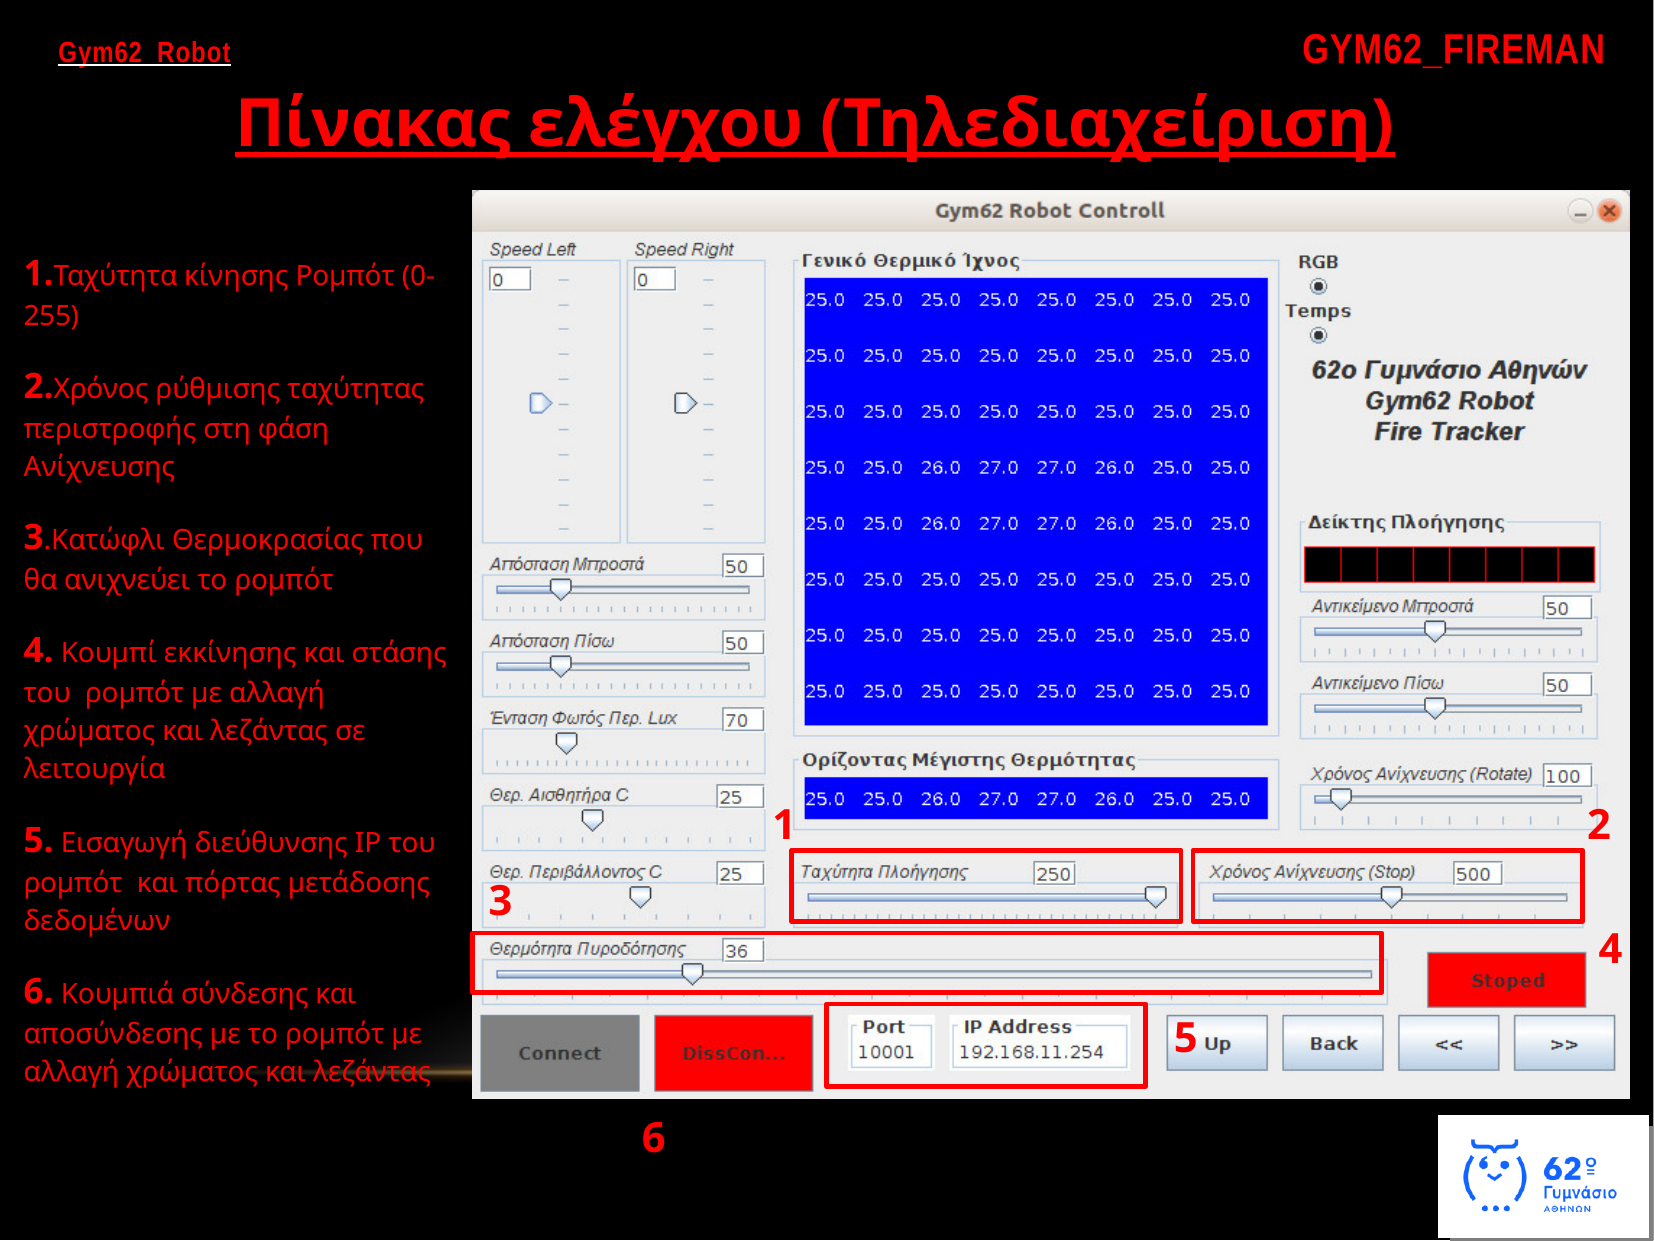

Gym62_Robot
Gym62_FireMan
# Πίνακας ελέγχου (Τηλεδιαχείριση)
1.Ταχύτητα κίνησης Ρομπότ (0-255)
2.Χρόνος ρύθμισης ταχύτητας περιστροφής στη φάση Ανίχνευσης
3.Κατώφλι Θερμοκρασίας που θα ανιχνεύει το ρομπότ
4. Κουμπί εκκίνησης και στάσης του ρομπότ με αλλαγή χρώματος και λεζάντας σε λειτουργία
5. Εισαγωγή διεύθυνσης IP του ρομπότ και πόρτας μετάδοσης δεδομένων
6. Κουμπιά σύνδεσης και αποσύνδεσης με το ρομπότ με αλλαγή χρώματος και λεζάντας
1
2
3
4
5
6